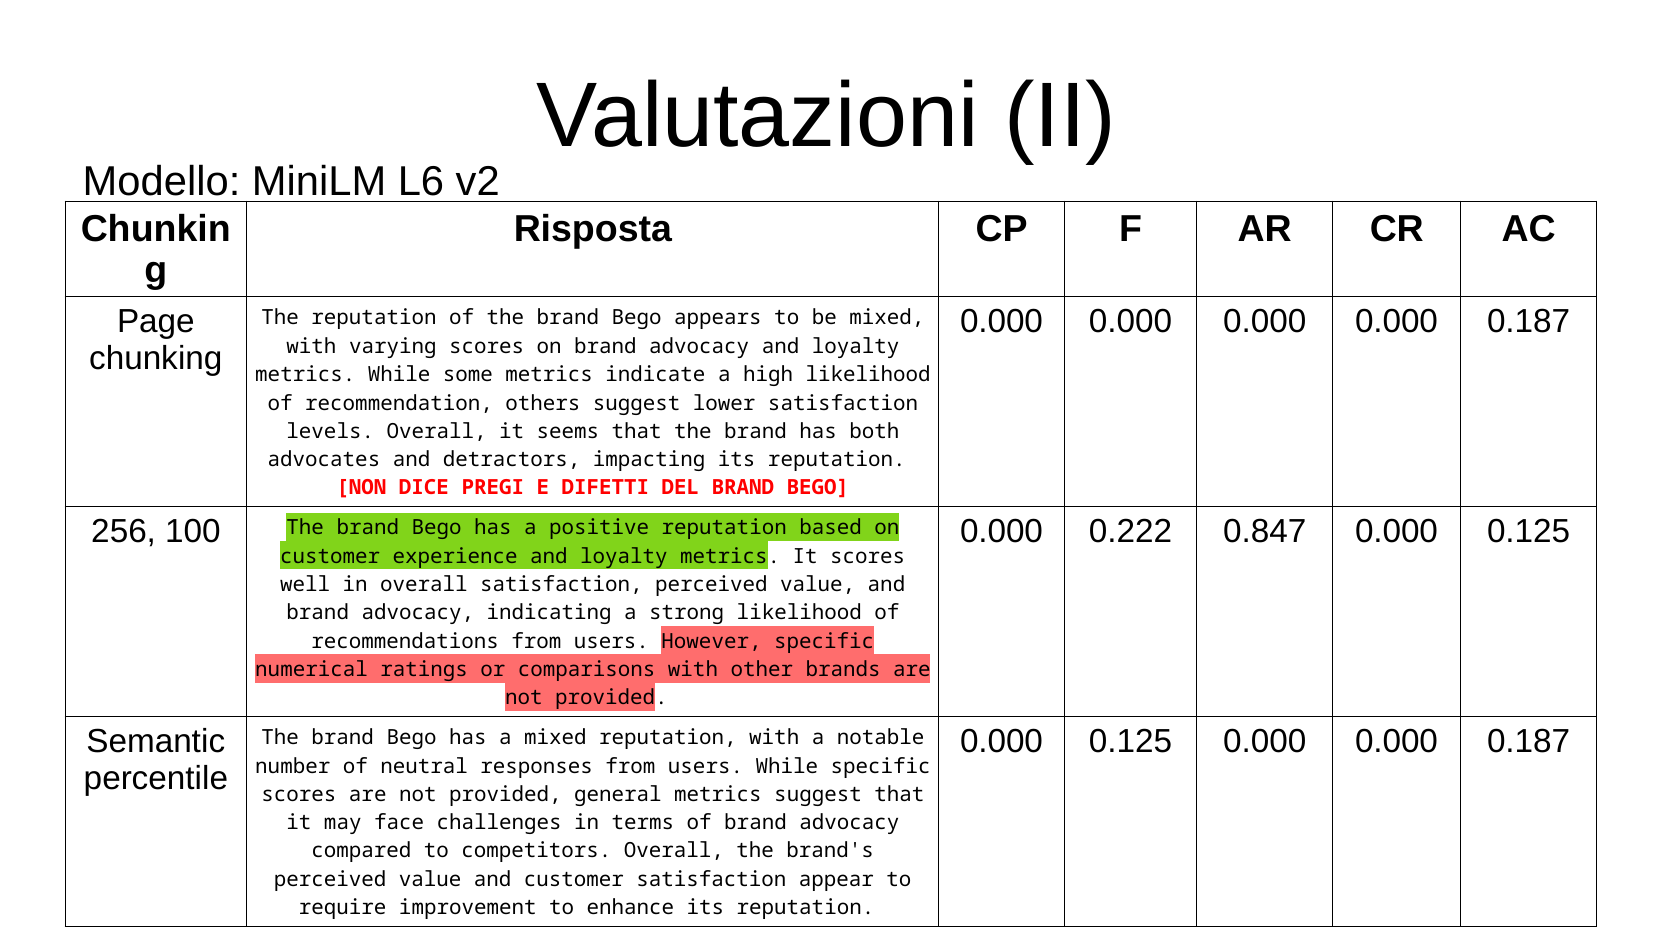

# Valutazioni (II)
Modello: MiniLM L6 v2
| Chunking | Risposta | CP | F | AR | CR | AC |
| --- | --- | --- | --- | --- | --- | --- |
| Page chunking | The reputation of the brand Bego appears to be mixed, with varying scores on brand advocacy and loyalty metrics. While some metrics indicate a high likelihood of recommendation, others suggest lower satisfaction levels. Overall, it seems that the brand has both advocates and detractors, impacting its reputation. [NON DICE PREGI E DIFETTI DEL BRAND BEGO] | 0.000 | 0.000 | 0.000 | 0.000 | 0.187 |
| 256, 100 | The brand Bego has a positive reputation based on customer experience and loyalty metrics. It scores well in overall satisfaction, perceived value, and brand advocacy, indicating a strong likelihood of recommendations from users. However, specific numerical ratings or comparisons with other brands are not provided. | 0.000 | 0.222 | 0.847 | 0.000 | 0.125 |
| Semantic percentile | The brand Bego has a mixed reputation, with a notable number of neutral responses from users. While specific scores are not provided, general metrics suggest that it may face challenges in terms of brand advocacy compared to competitors. Overall, the brand's perceived value and customer satisfaction appear to require improvement to enhance its reputation. | 0.000 | 0.125 | 0.000 | 0.000 | 0.187 |